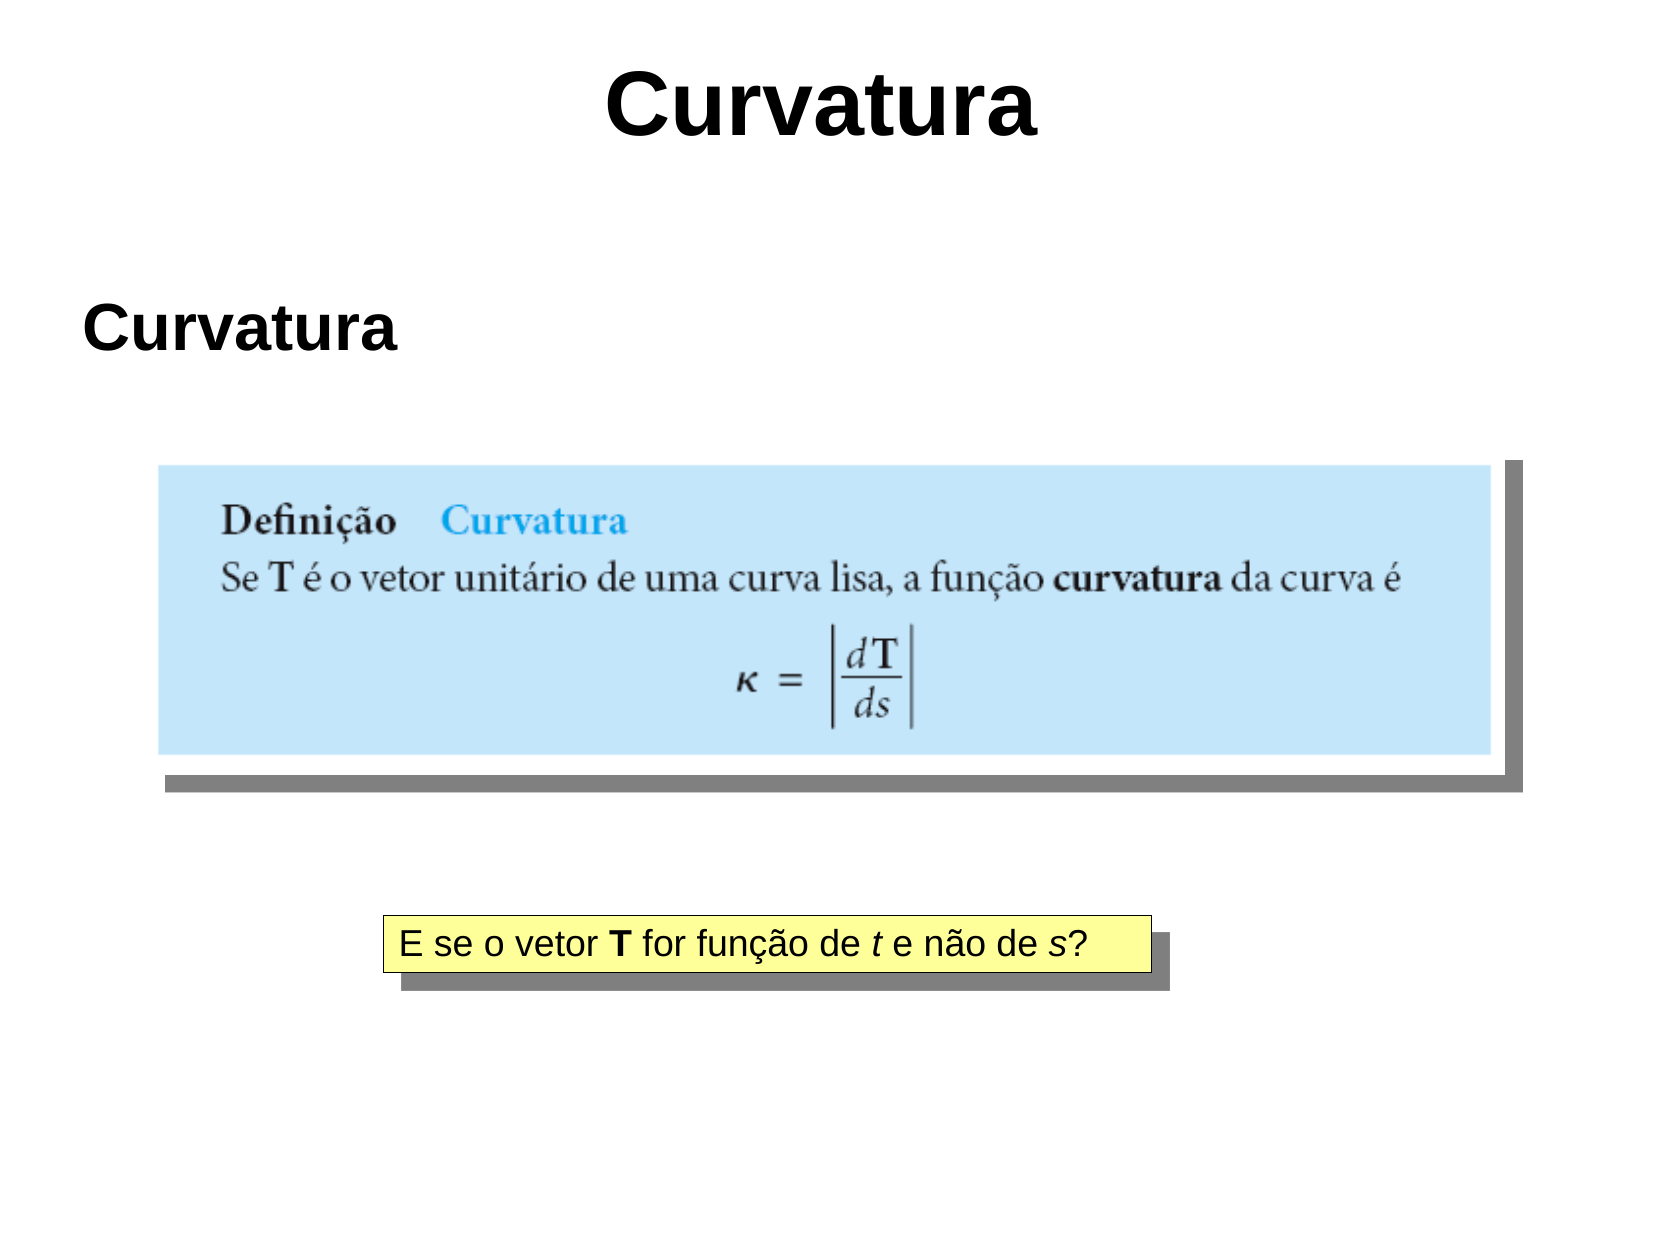

Curvatura
# Curvatura
E se o vetor T for função de t e não de s?